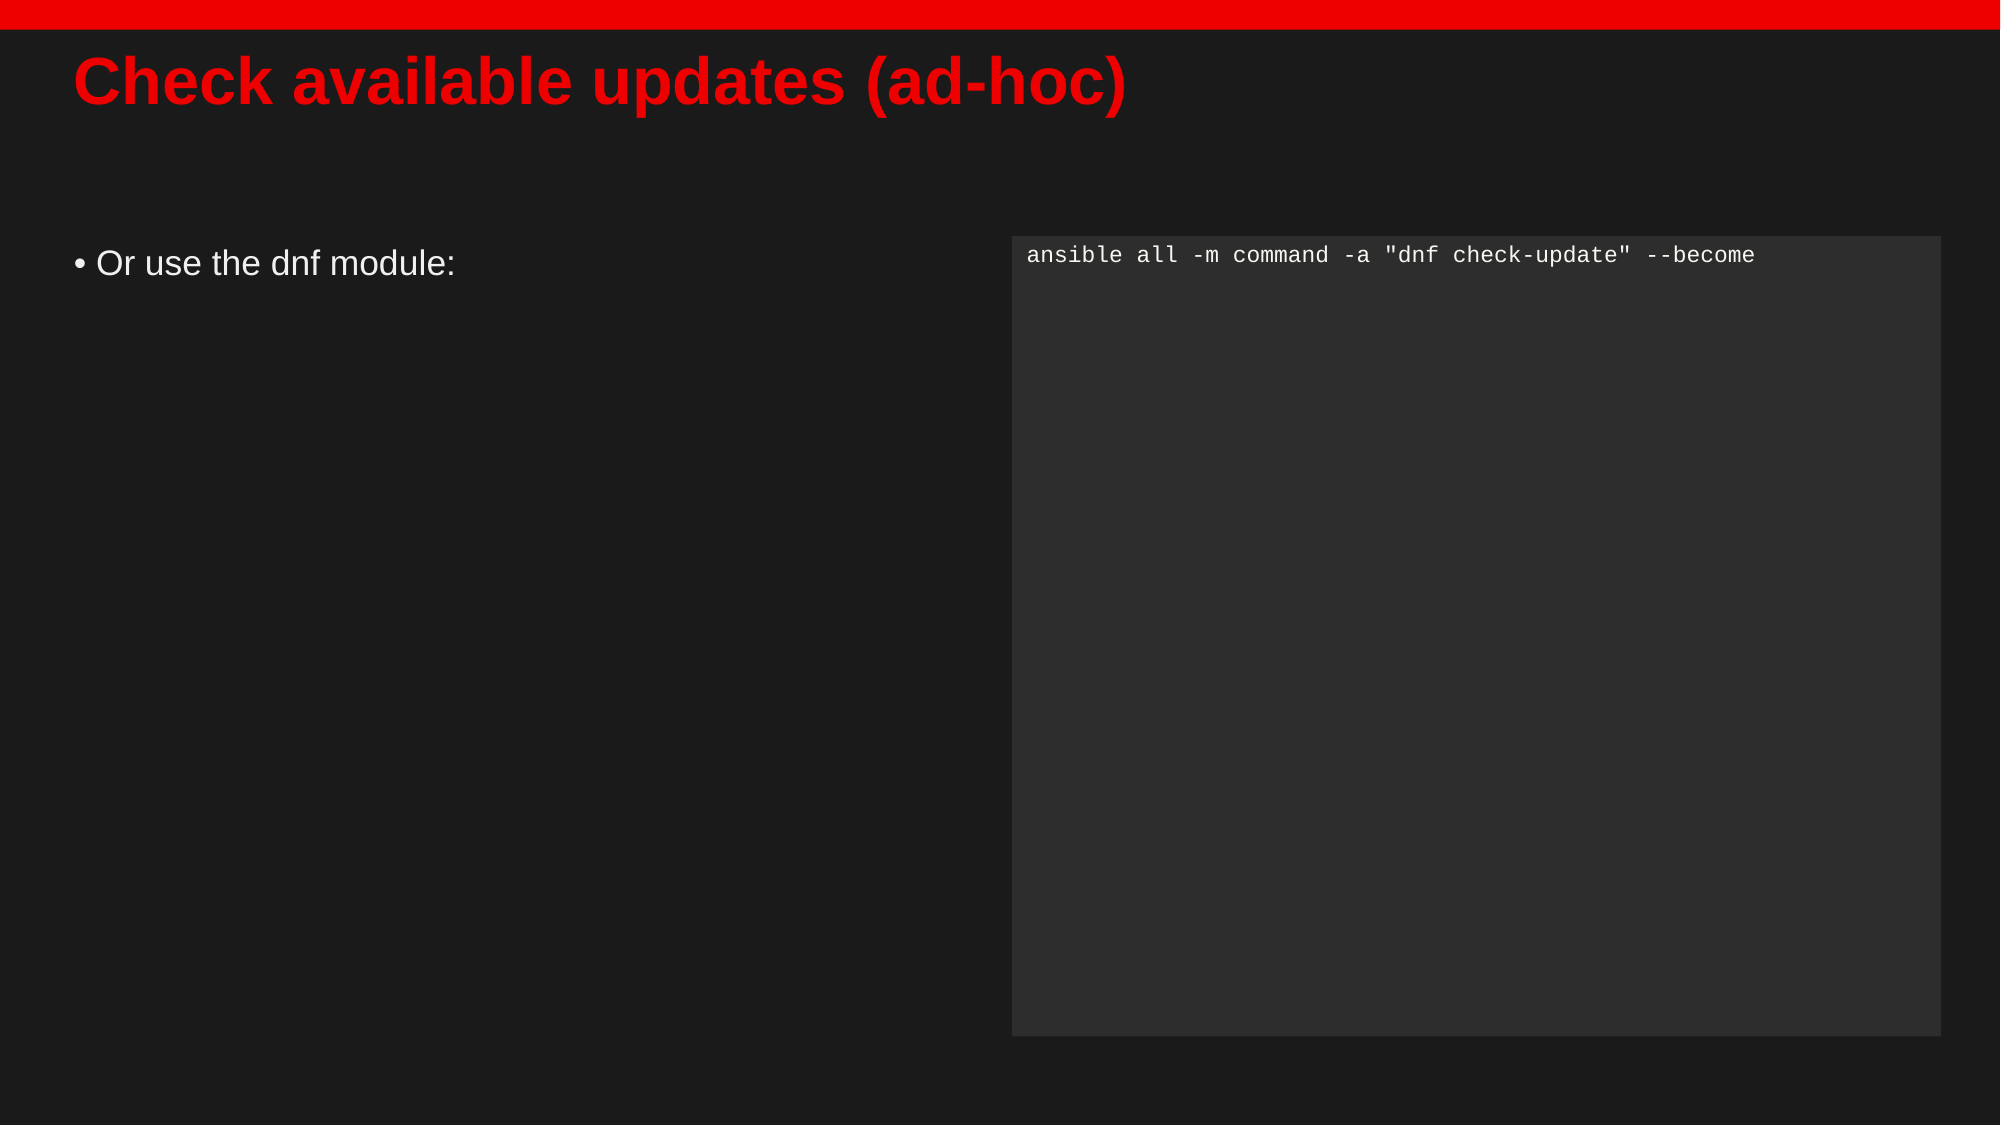

Check available updates (ad-hoc)
• Or use the dnf module:
ansible all -m command -a "dnf check-update" --become